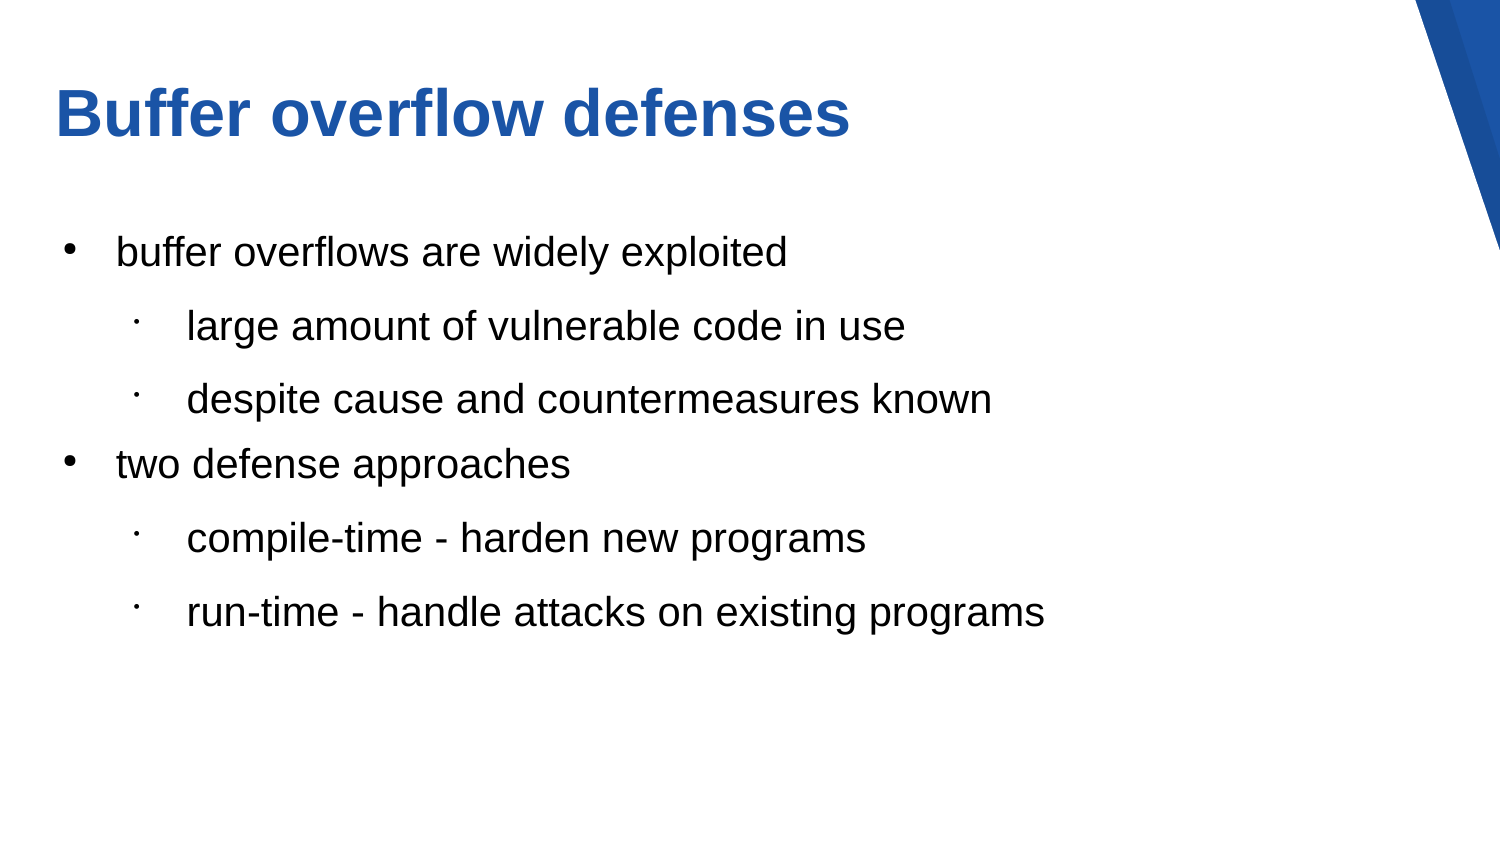

Buffer overflow defenses
# buffer overflows are widely exploited
large amount of vulnerable code in use
despite cause and countermeasures known
two defense approaches
compile-time - harden new programs
run-time - handle attacks on existing programs